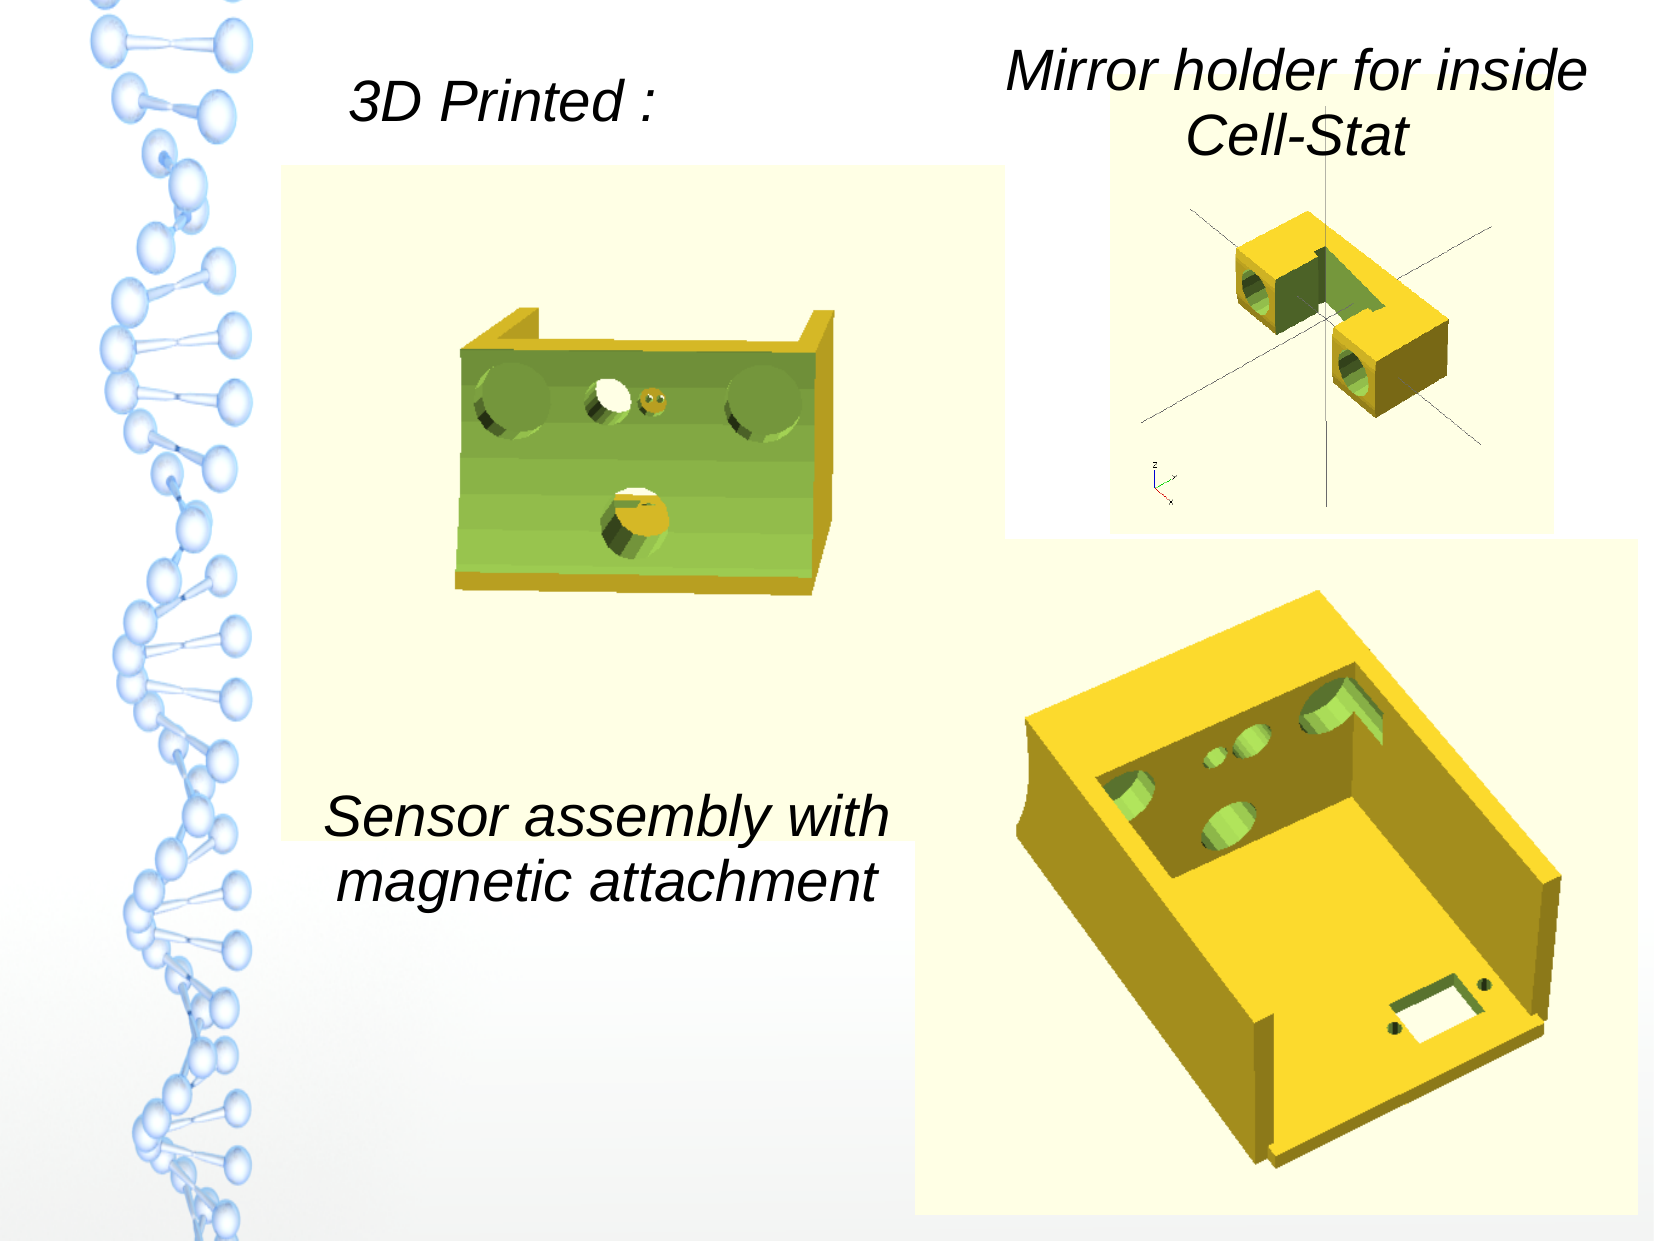

3D Printed :
Mirror holder for inside Cell-Stat
Sensor assembly with magnetic attachment